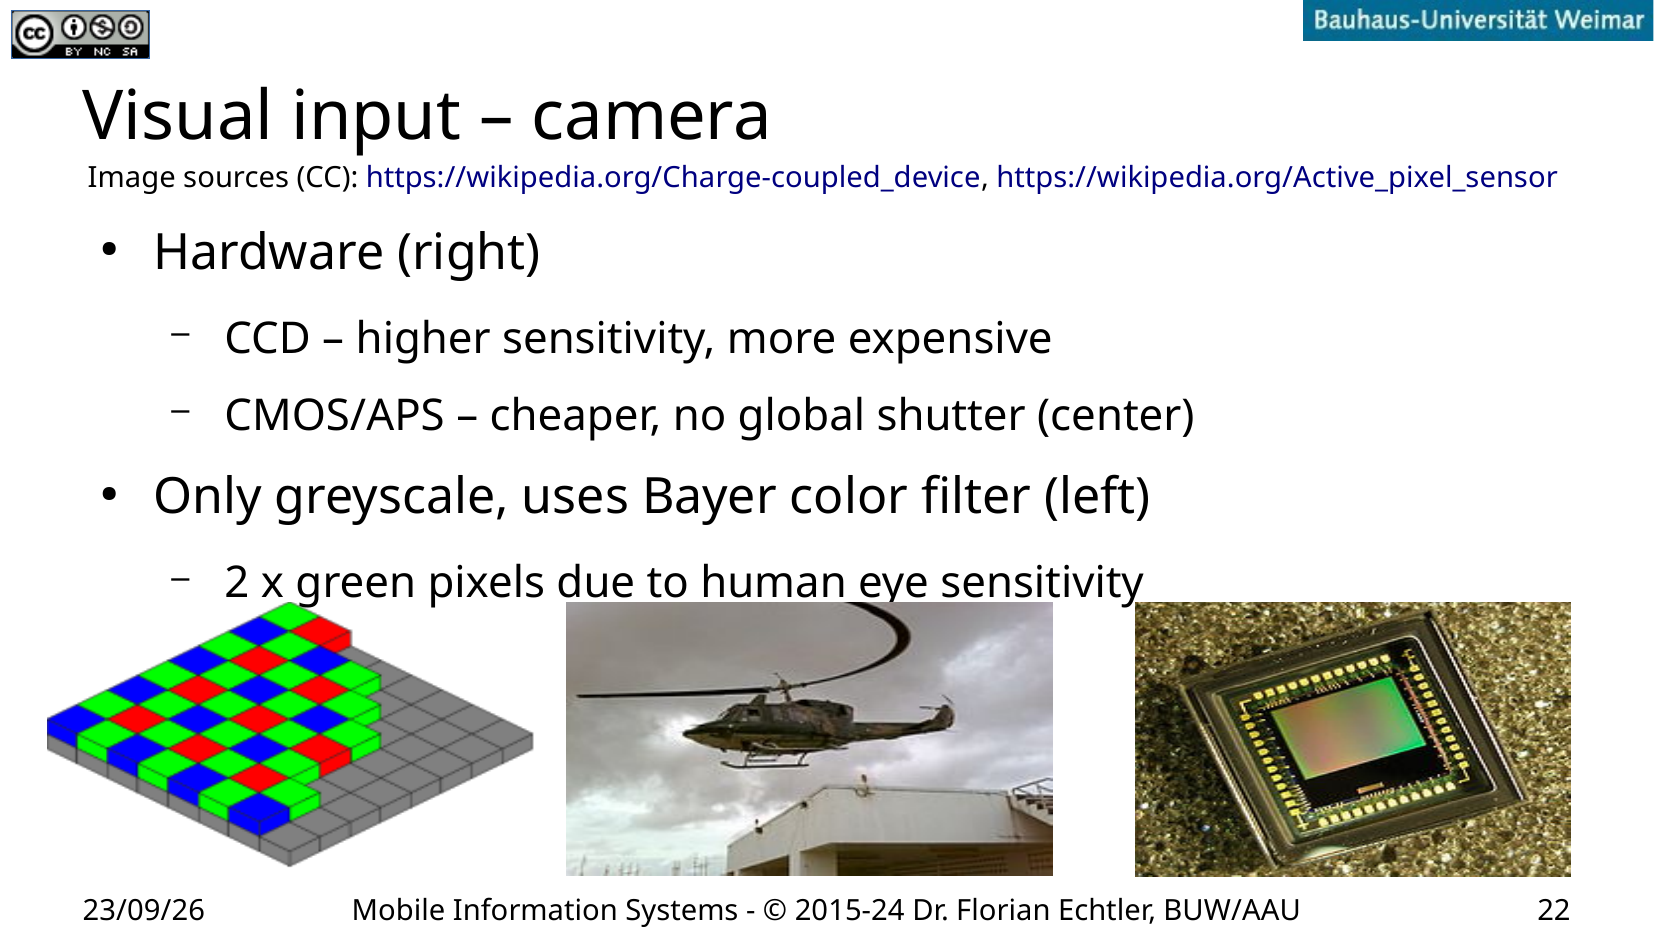

# Visual input – camera
Image sources (CC): https://wikipedia.org/Charge-coupled_device, https://wikipedia.org/Active_pixel_sensor
Hardware (right)
CCD – higher sensitivity, more expensive
CMOS/APS – cheaper, no global shutter (center)
Only greyscale, uses Bayer color filter (left)
2 x green pixels due to human eye sensitivity
Mobile Information Systems - © 2015-24 Dr. Florian Echtler, BUW/AAU
22